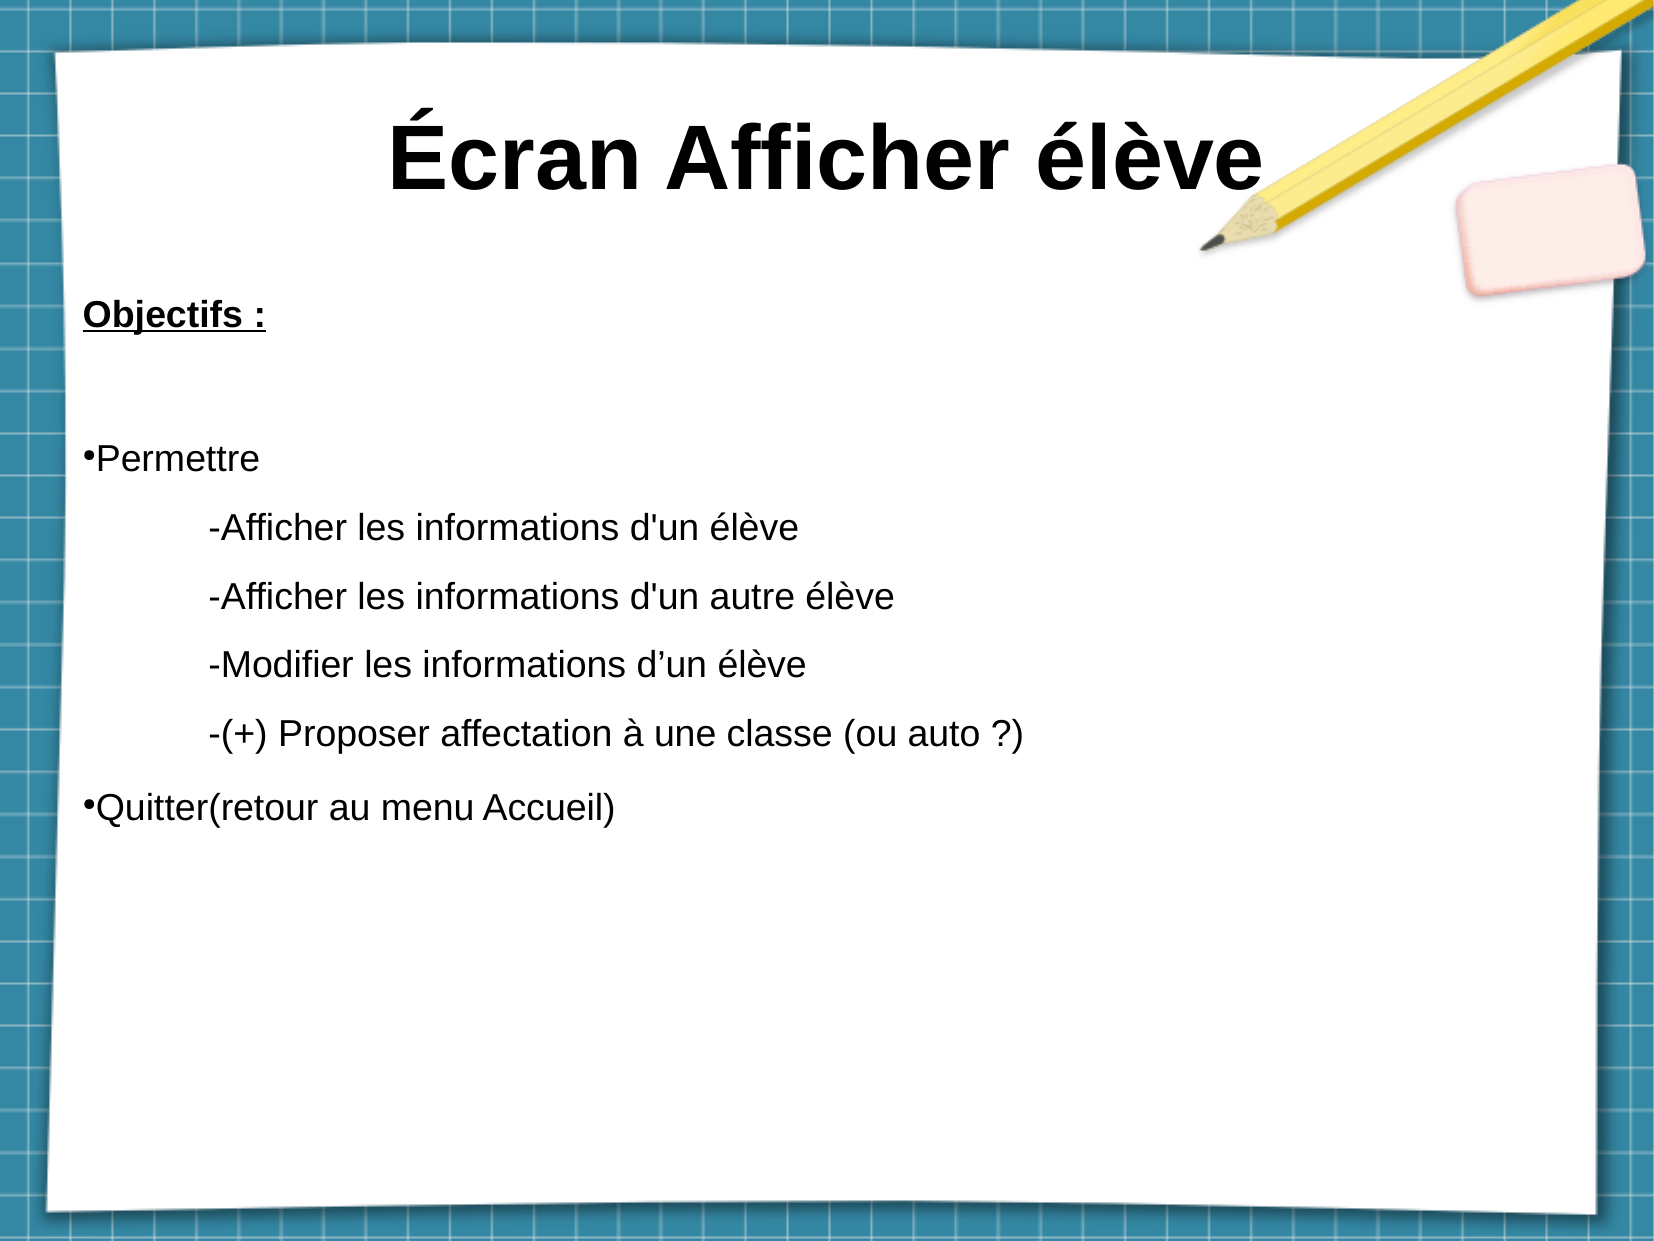

# Écran Afficher élève
Objectifs :
Permettre
-Afficher les informations d'un élève
-Afficher les informations d'un autre élève
-Modifier les informations d’un élève
-(+) Proposer affectation à une classe (ou auto ?)
Quitter(retour au menu Accueil)